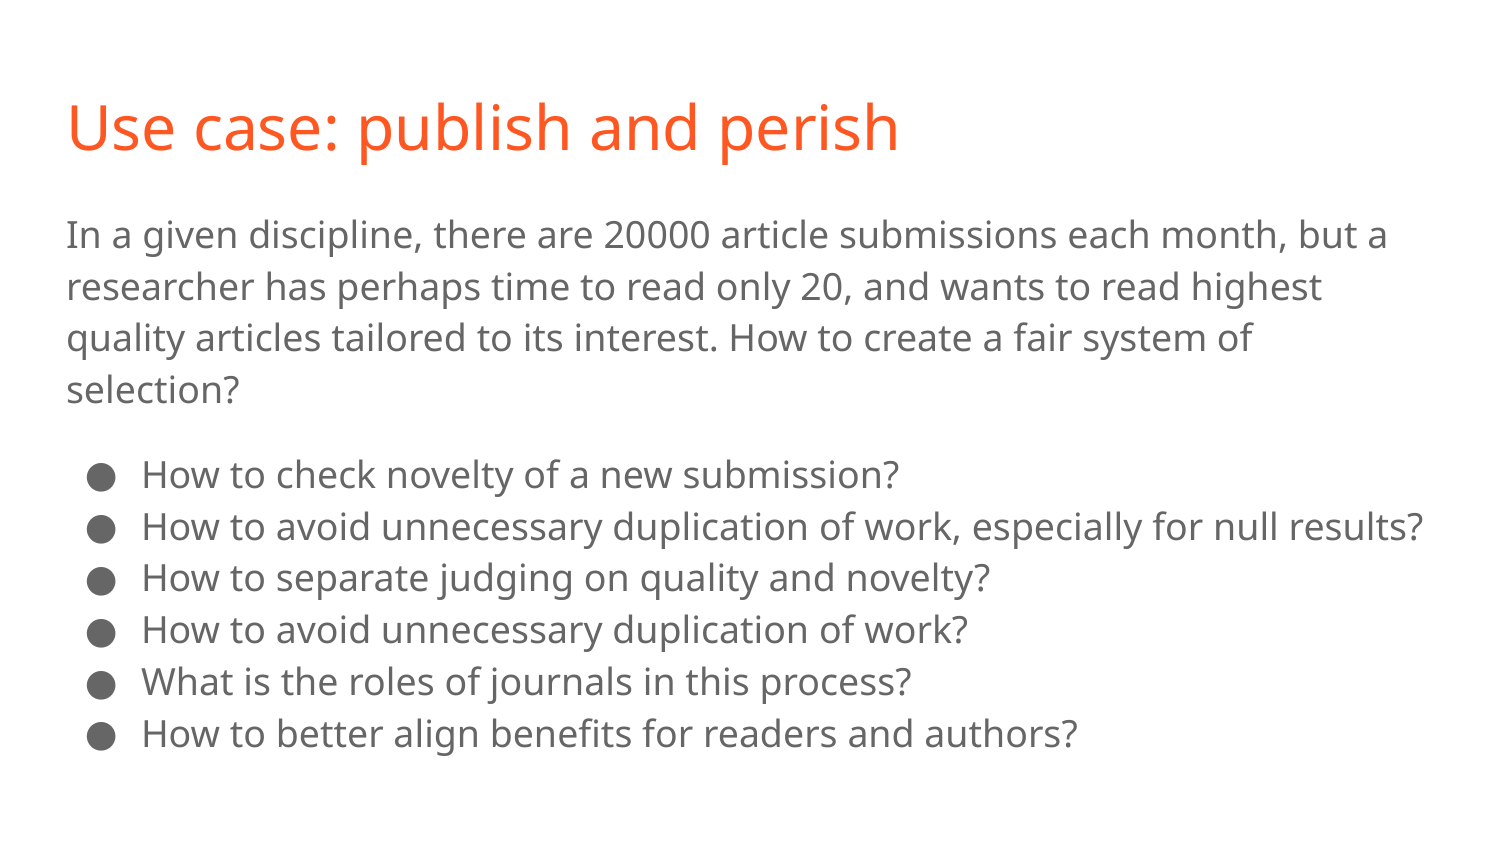

# Use case: publish and perish
In a given discipline, there are 20000 article submissions each month, but a researcher has perhaps time to read only 20, and wants to read highest quality articles tailored to its interest. How to create a fair system of selection?
How to check novelty of a new submission?
How to avoid unnecessary duplication of work, especially for null results?
How to separate judging on quality and novelty?
How to avoid unnecessary duplication of work?
What is the roles of journals in this process?
How to better align benefits for readers and authors?